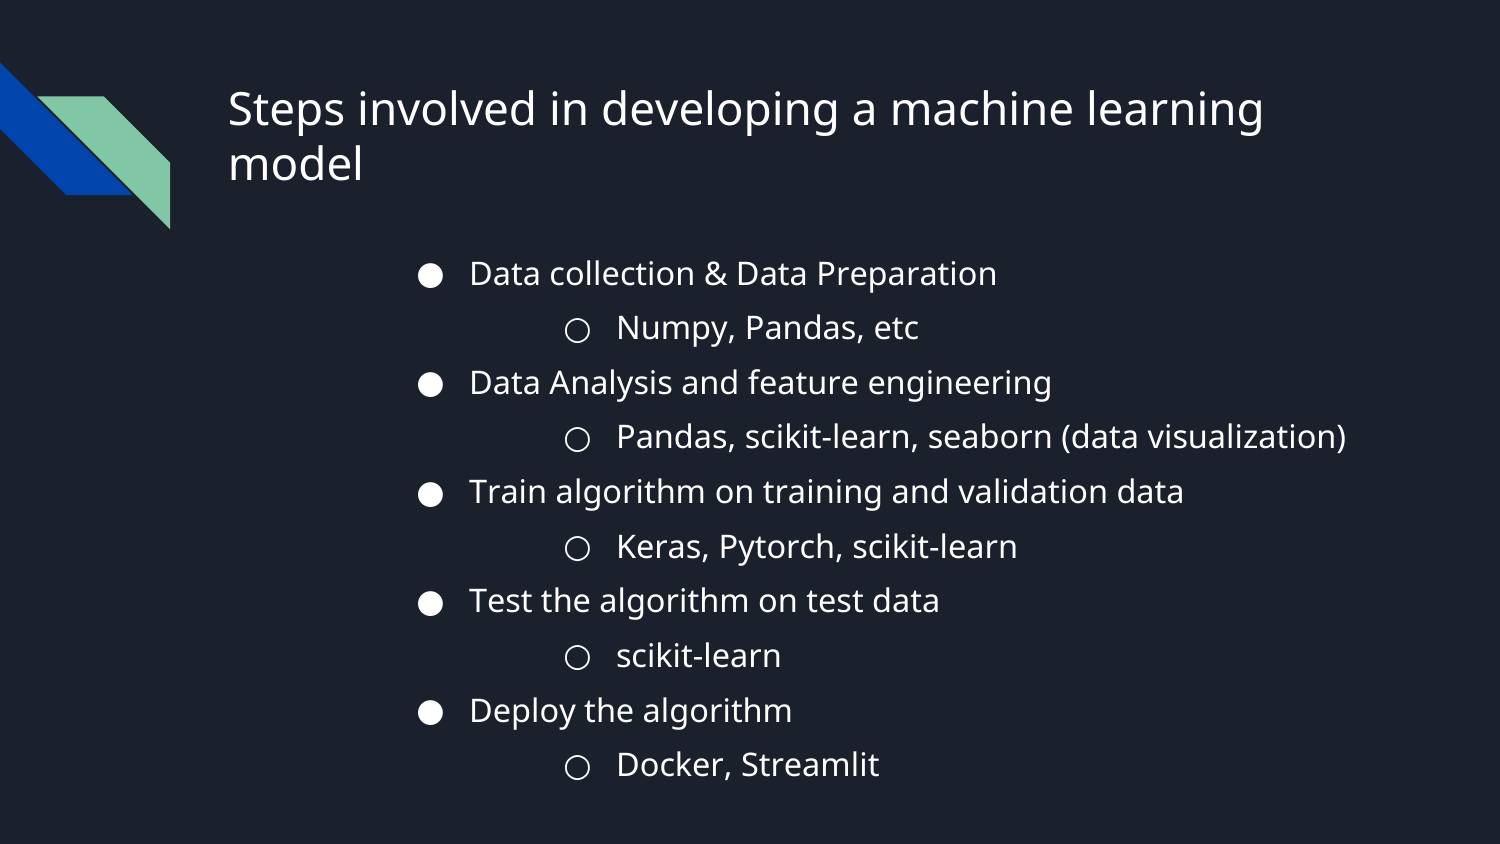

# Steps involved in developing a machine learning model
Data collection & Data Preparation
Numpy, Pandas, etc
Data Analysis and feature engineering
Pandas, scikit-learn, seaborn (data visualization)
Train algorithm on training and validation data
Keras, Pytorch, scikit-learn
Test the algorithm on test data
scikit-learn
Deploy the algorithm
Docker, Streamlit